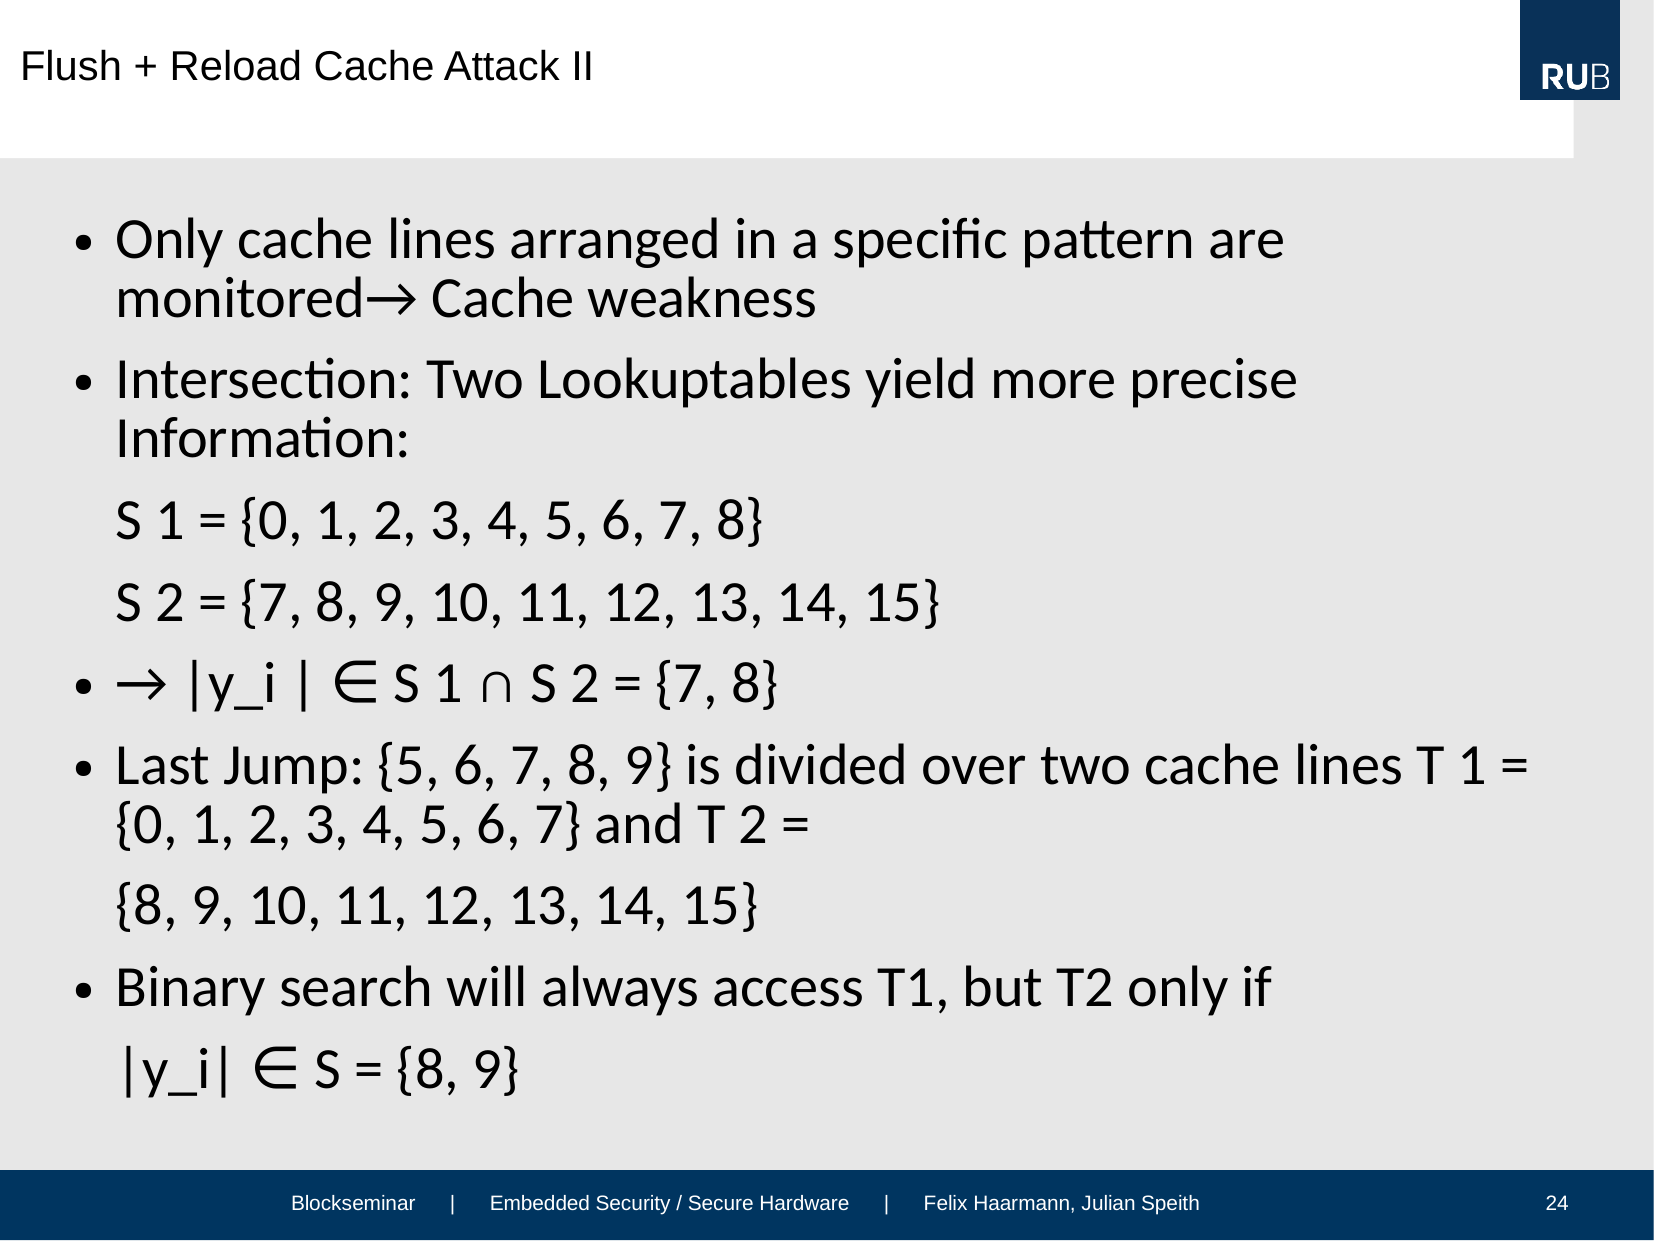

# Flush + Reload Cache Attack II
Only cache lines arranged in a specific pattern are monitored→ Cache weakness
Intersection: Two Lookuptables yield more precise Information:
S 1 = {0, 1, 2, 3, 4, 5, 6, 7, 8}
S 2 = {7, 8, 9, 10, 11, 12, 13, 14, 15}
→ |y_i | ∈ S 1 ∩ S 2 = {7, 8}
Last Jump: {5, 6, 7, 8, 9} is divided over two cache lines T 1 = {0, 1, 2, 3, 4, 5, 6, 7} and T 2 =
{8, 9, 10, 11, 12, 13, 14, 15}
Binary search will always access T1, but T2 only if
|y_i| ∈ S = {8, 9}